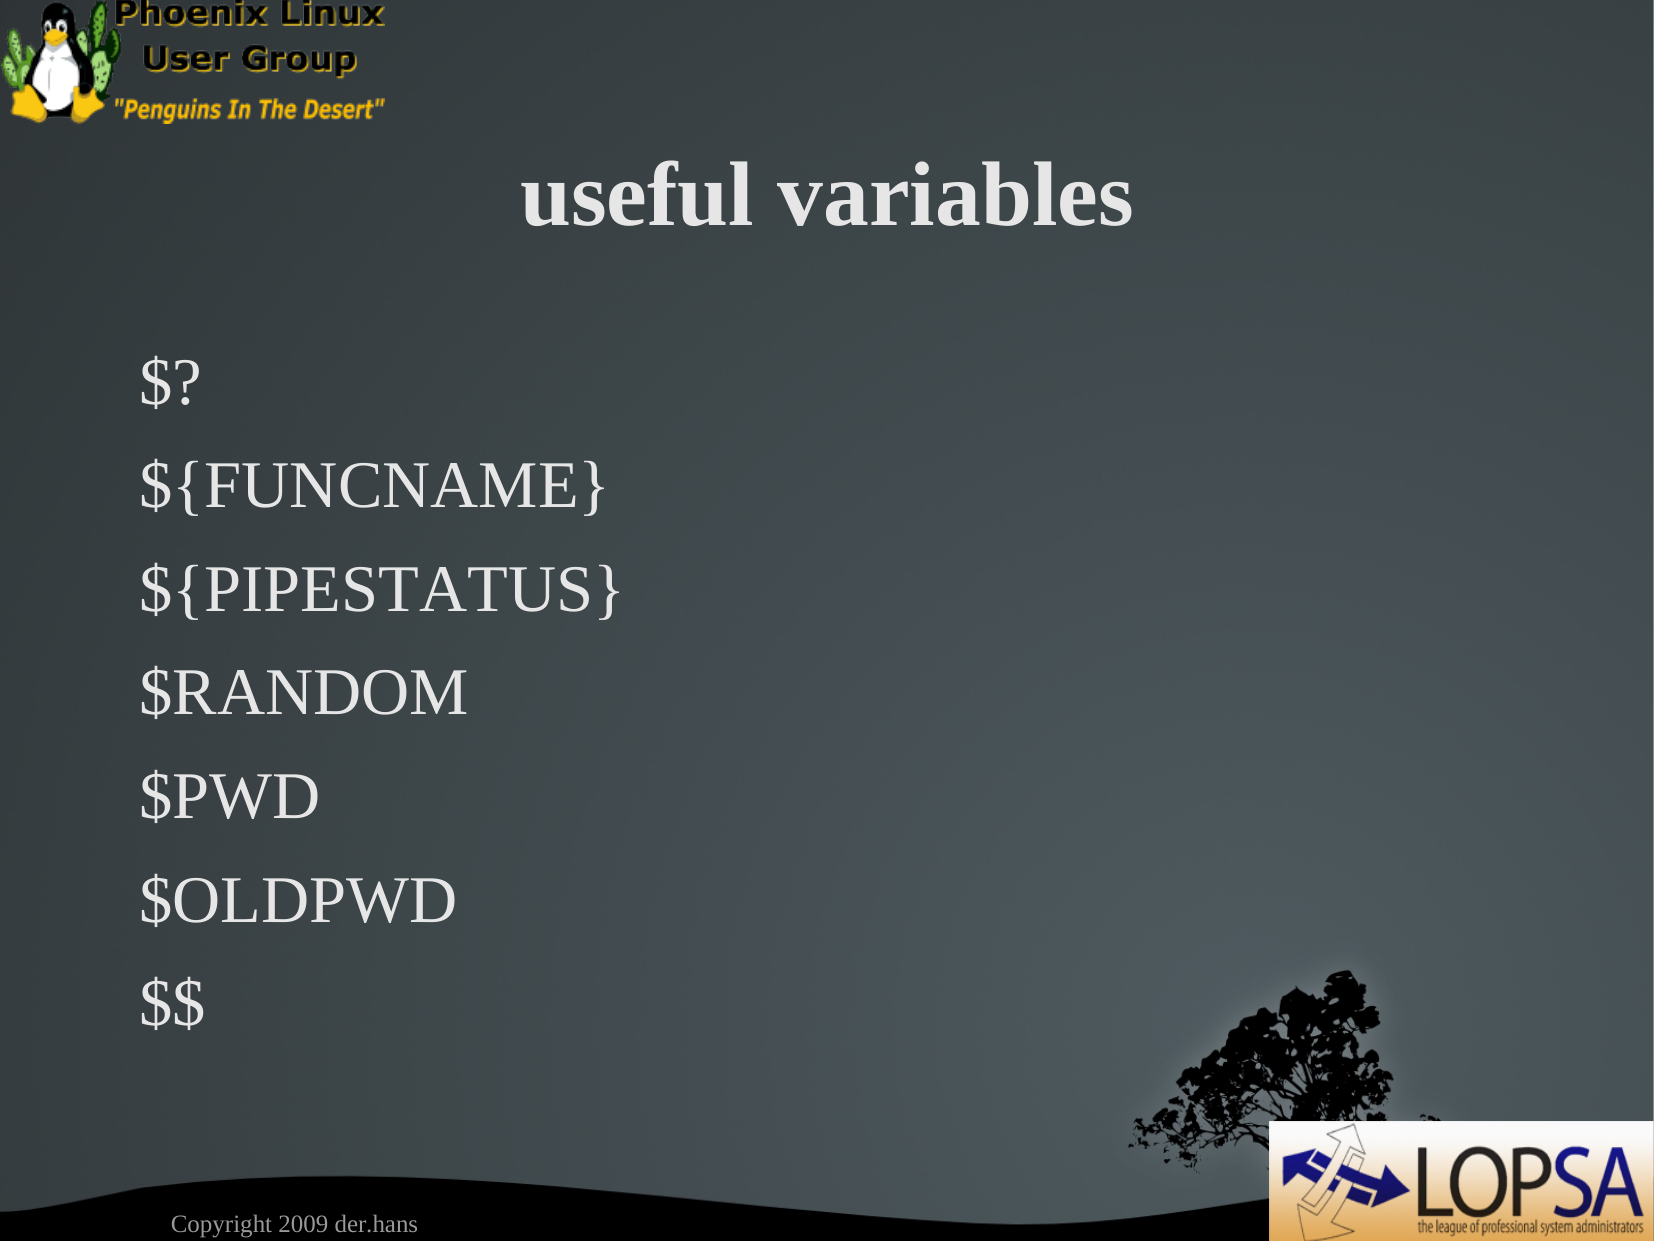

# useful variables
$?
${FUNCNAME}
${PIPESTATUS}
$RANDOM
$PWD
$OLDPWD
$$